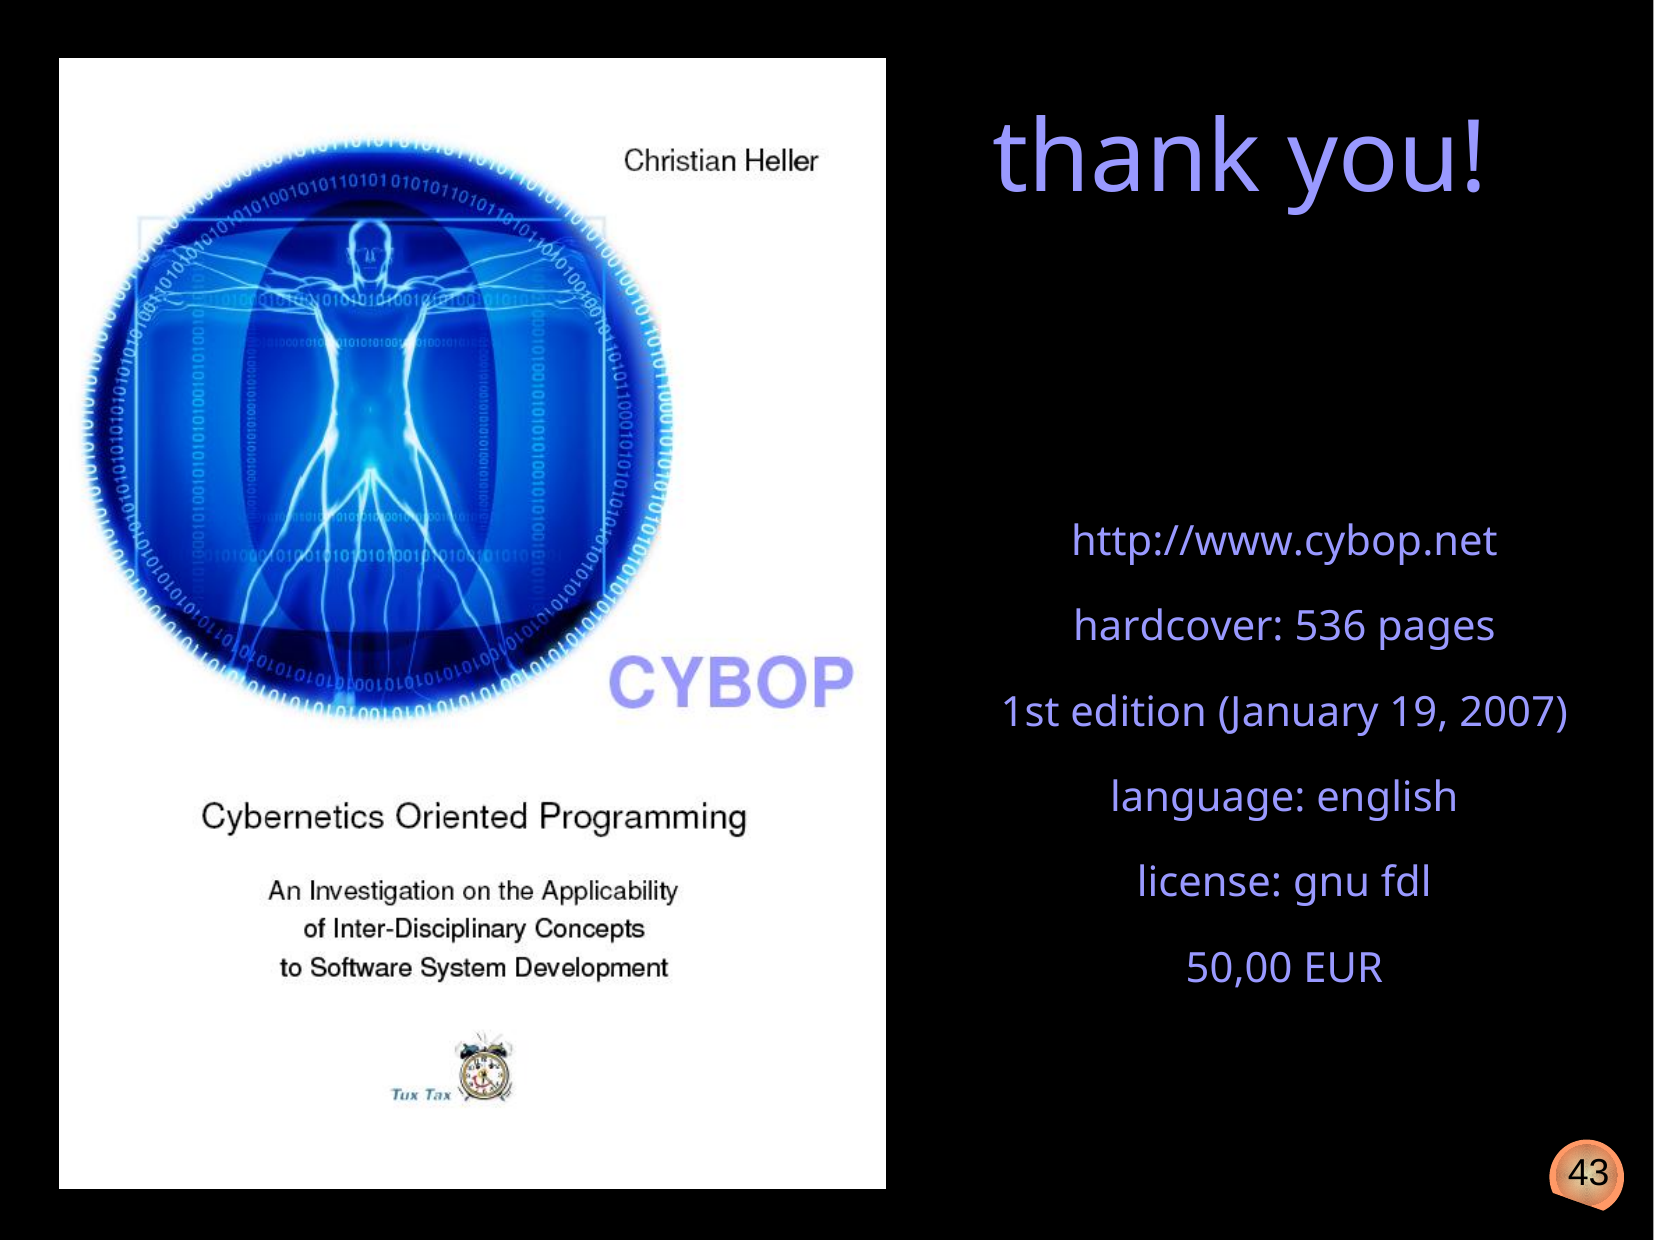

thank you!
http://www.cybop.net
hardcover: 536 pages
1st edition (January 19, 2007)
language: english
license: gnu fdl
50,00 EUR